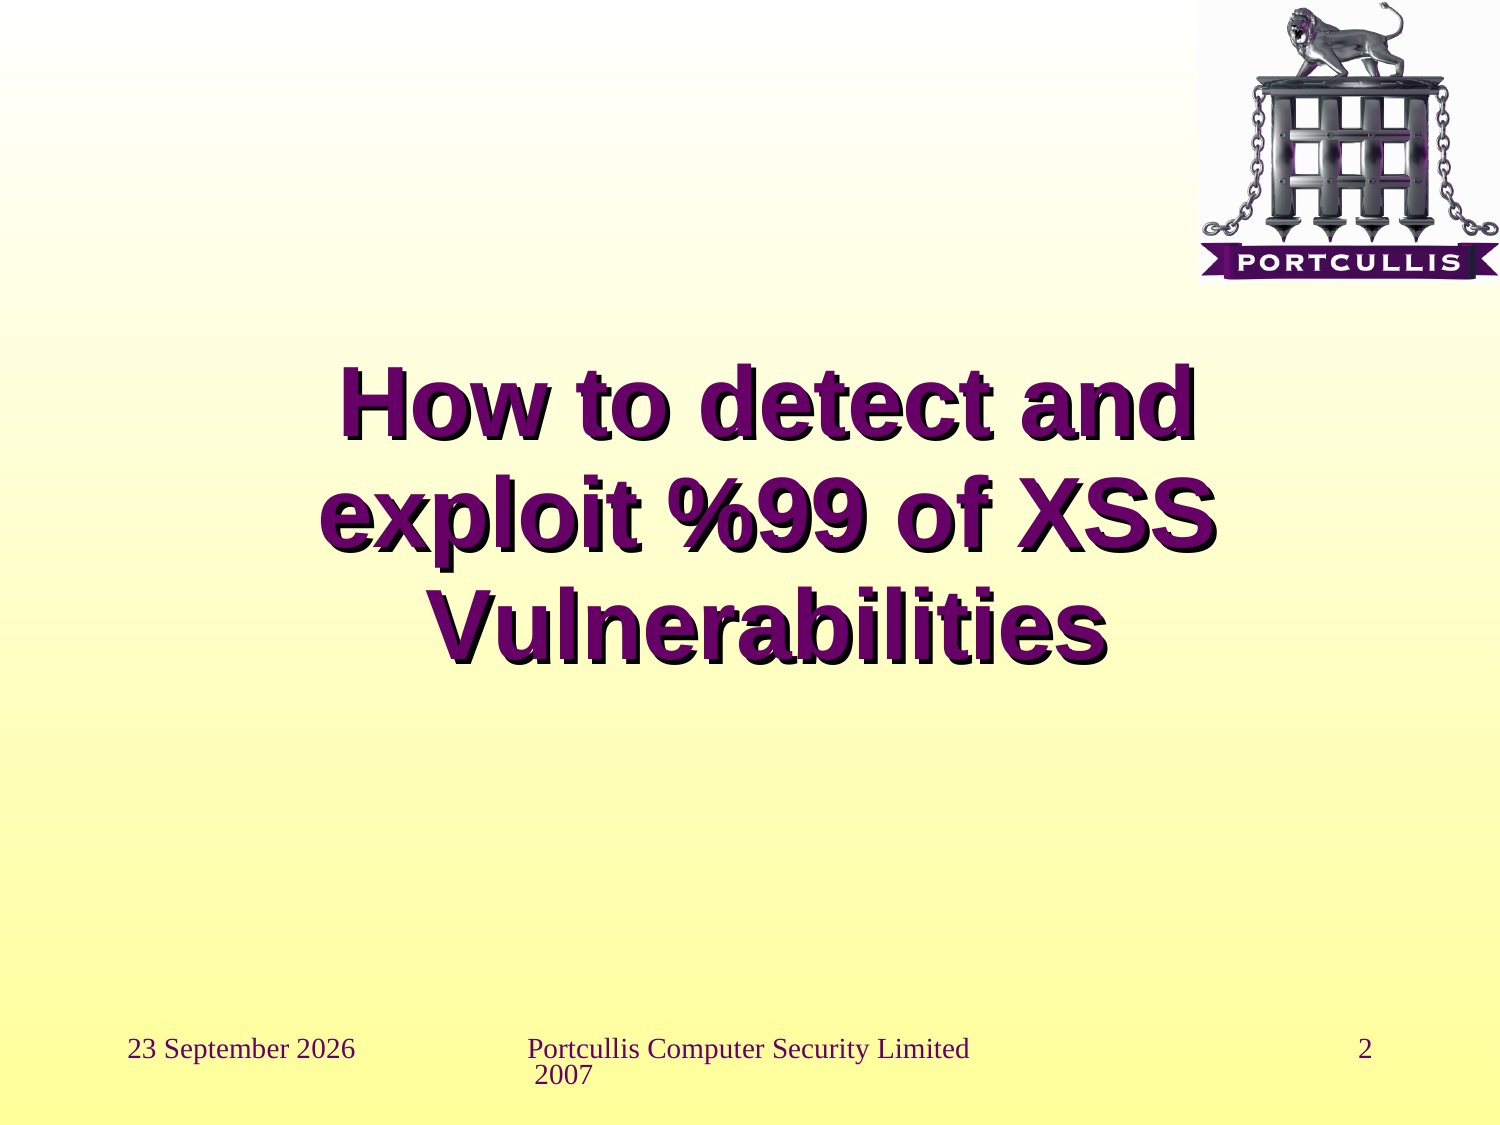

#
How to detect and exploit %99 of XSS Vulnerabilities
Portcullis Computer Security Limited 2007
2